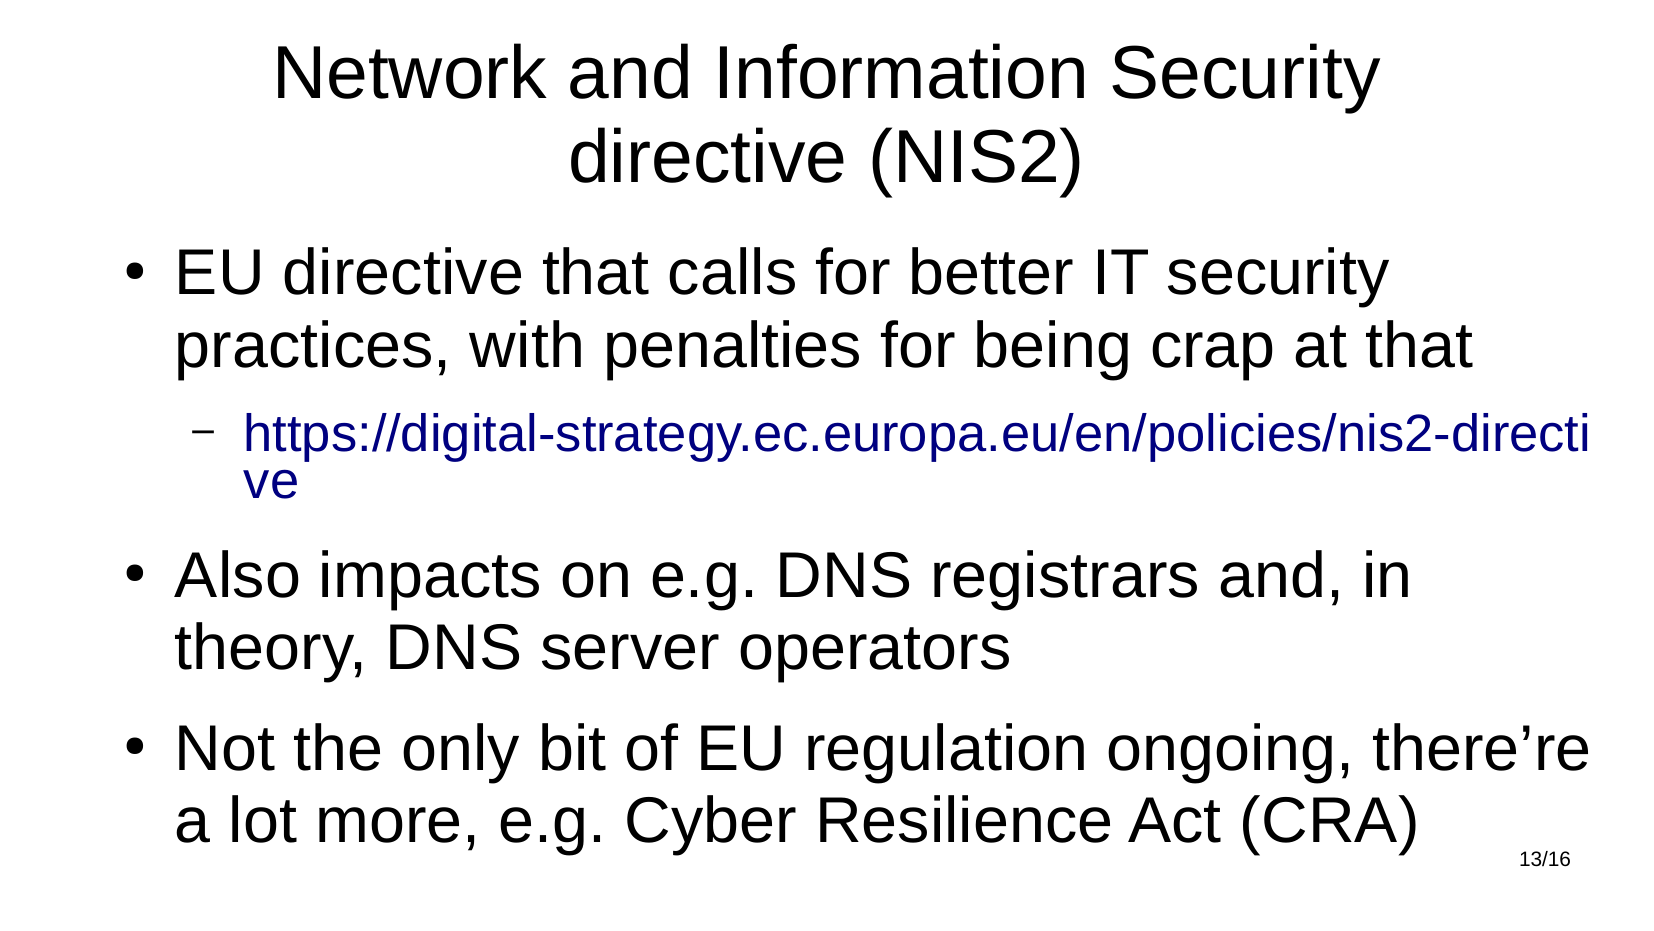

# Network and Information Security directive (NIS2)
EU directive that calls for better IT security practices, with penalties for being crap at that
https://digital-strategy.ec.europa.eu/en/policies/nis2-directive
Also impacts on e.g. DNS registrars and, in theory, DNS server operators
Not the only bit of EU regulation ongoing, there’re a lot more, e.g. Cyber Resilience Act (CRA)
13